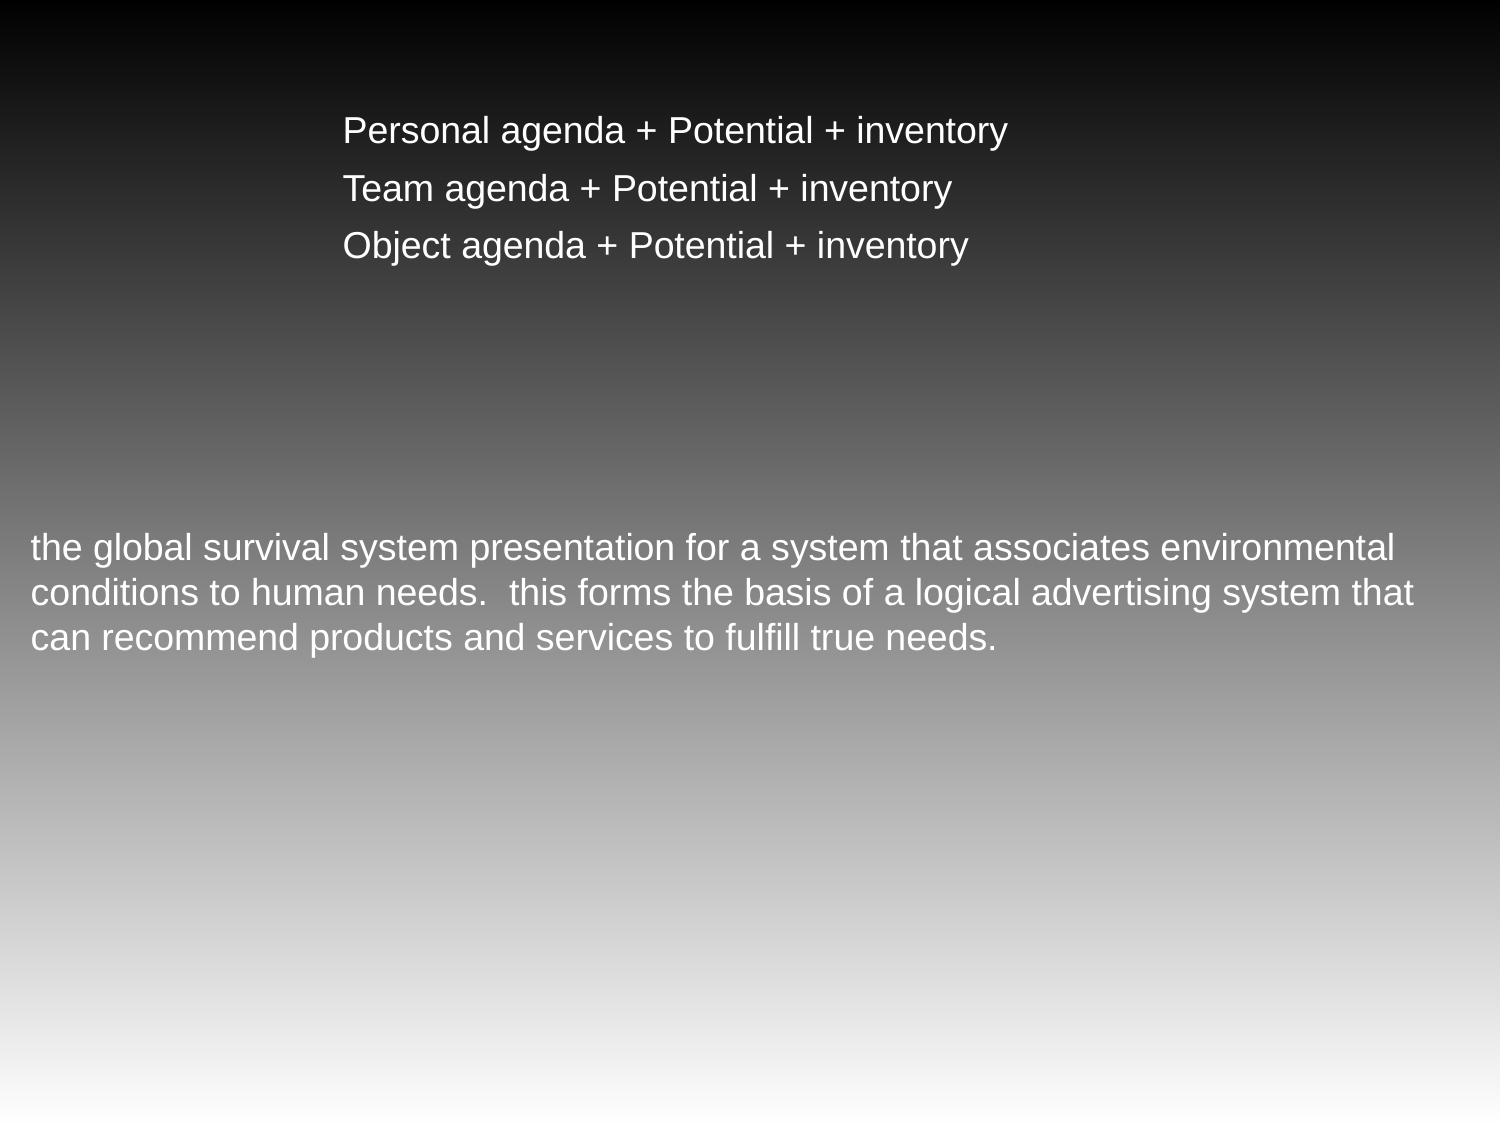

# Personal agenda + Potential + inventory
Team agenda + Potential + inventory
Object agenda + Potential + inventory
the global survival system presentation for a system that associates environmental conditions to human needs. this forms the basis of a logical advertising system that can recommend products and services to fulfill true needs.